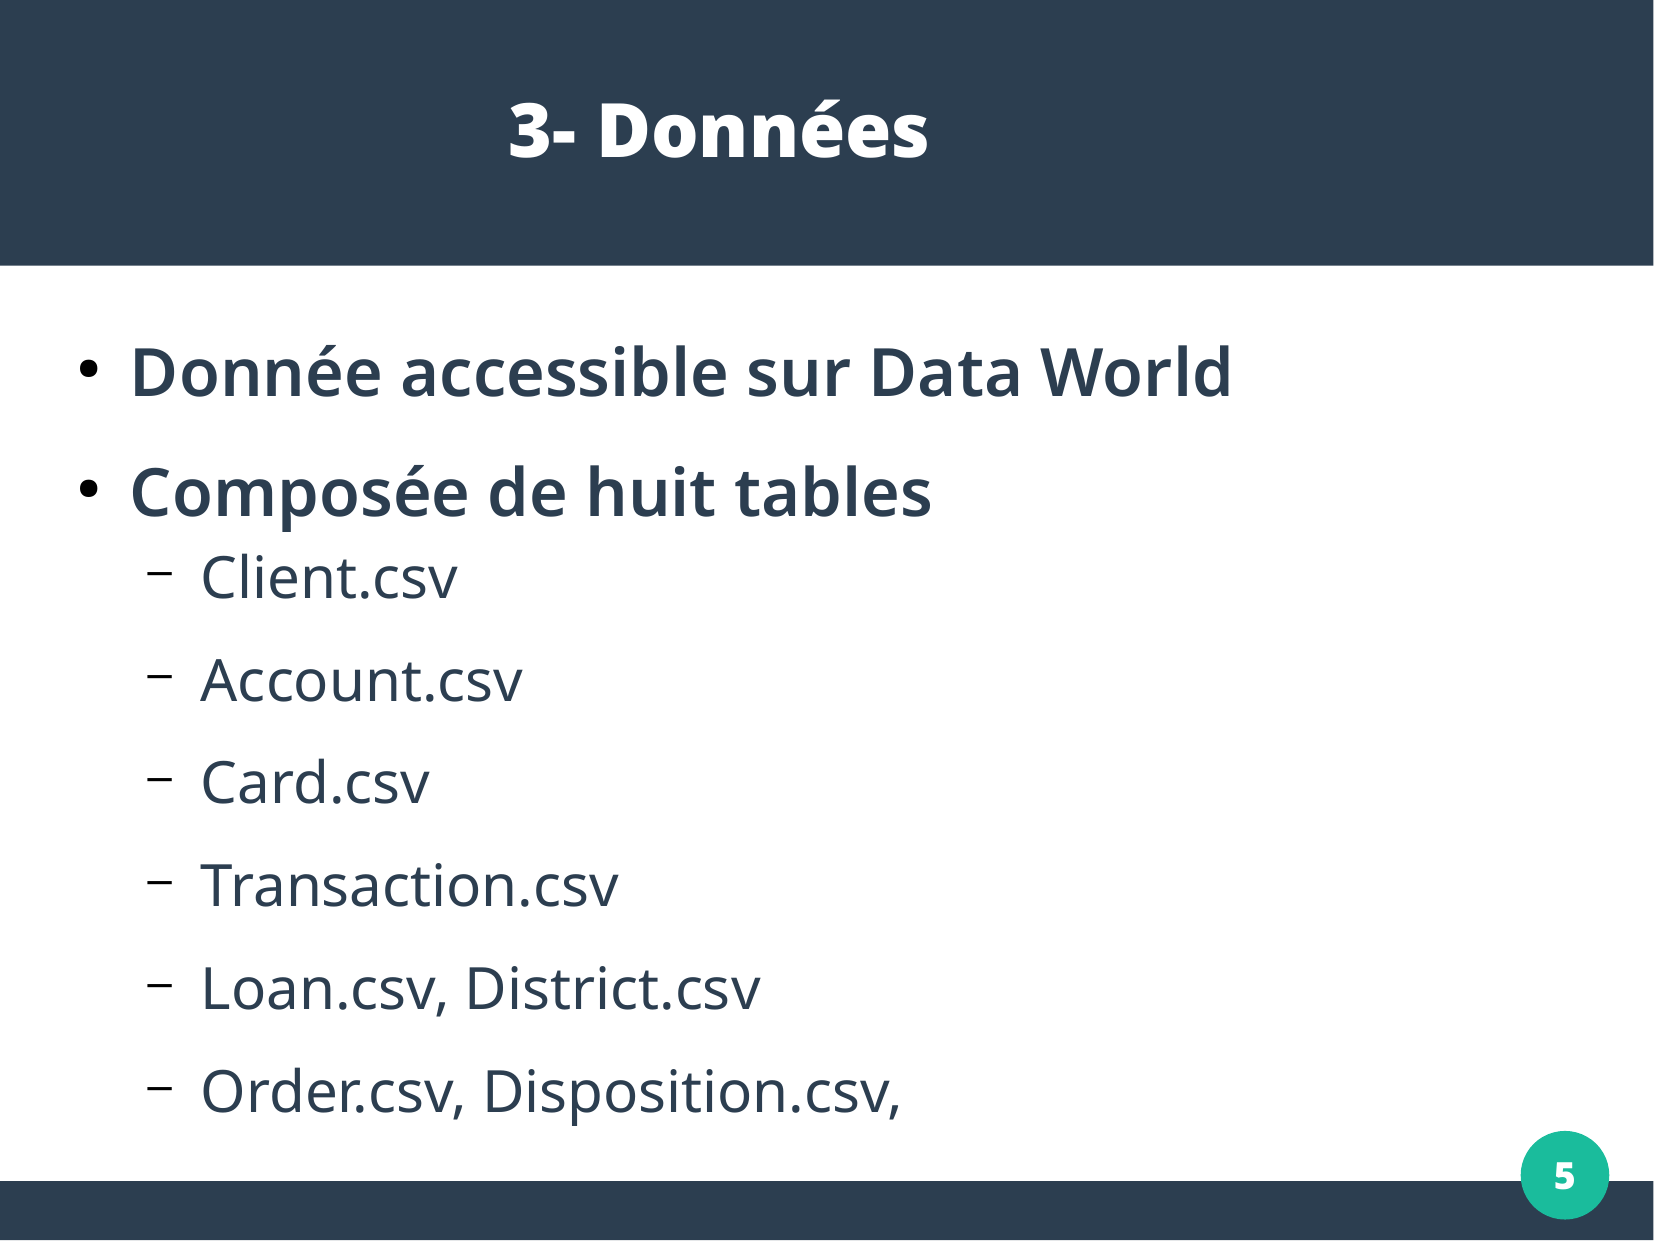

# 3- Données
Donnée accessible sur Data World
Composée de huit tables
Client.csv
Account.csv
Card.csv
Transaction.csv
Loan.csv, District.csv
Order.csv, Disposition.csv,
5